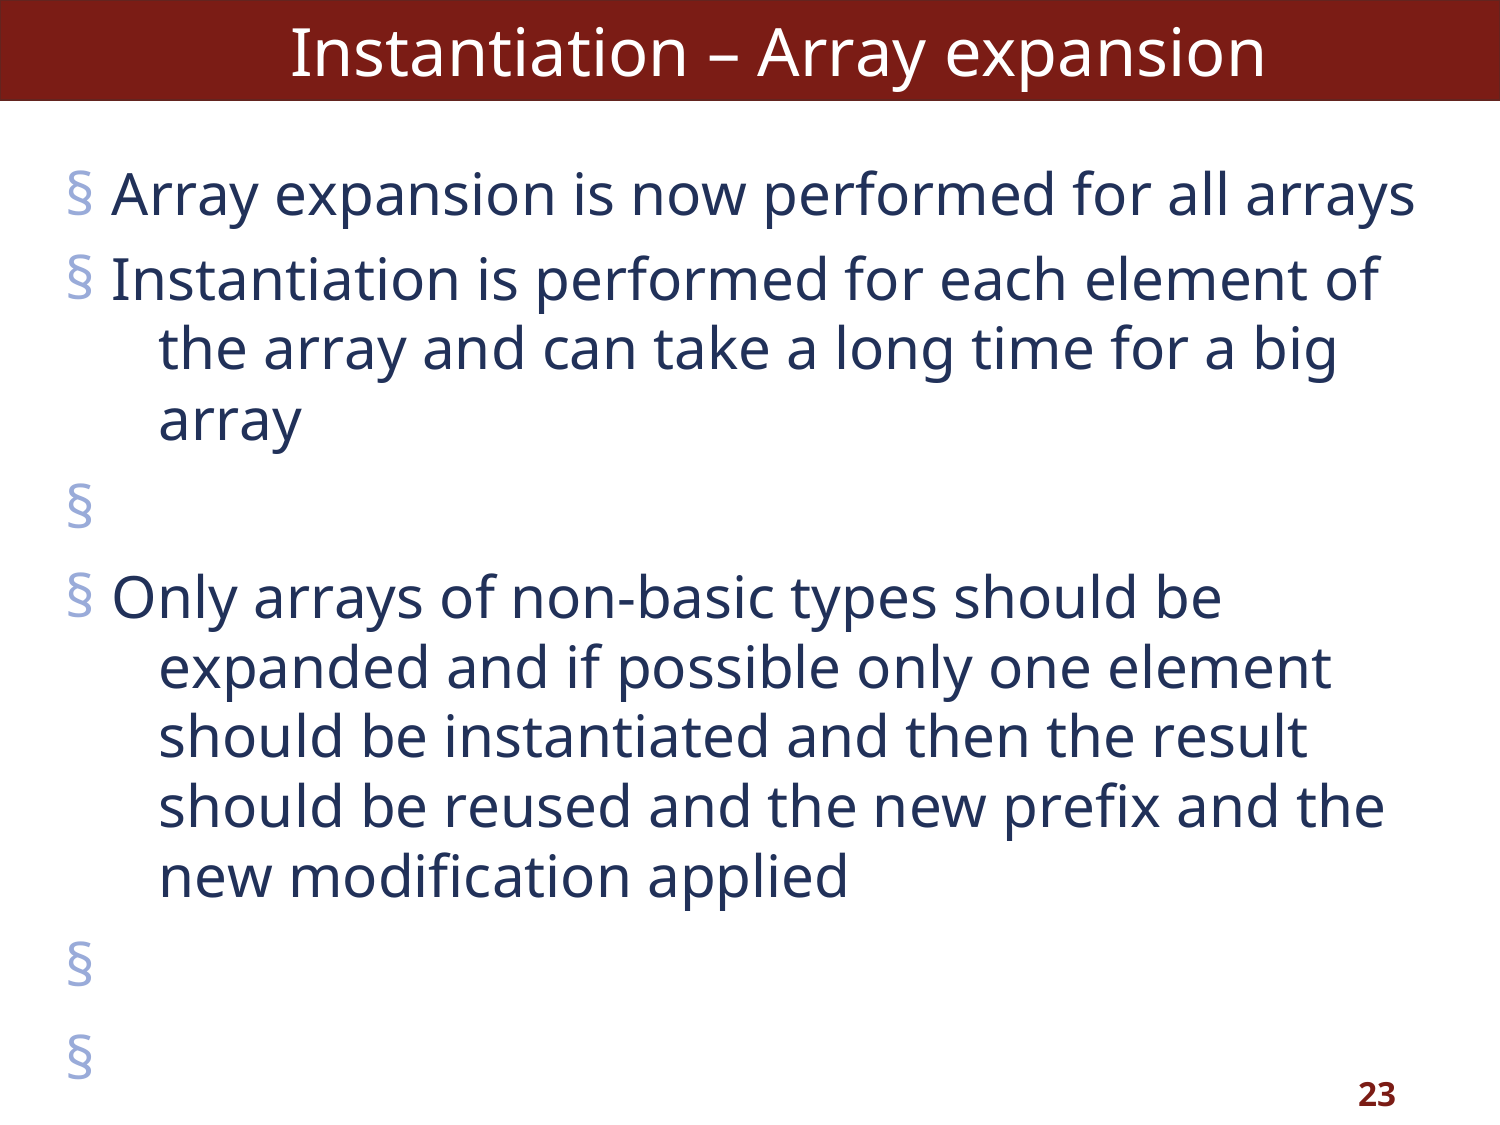

# Instantiation – Array expansion
Array expansion is now performed for all arrays
Instantiation is performed for each element of the array and can take a long time for a big array
Only arrays of non-basic types should be expanded and if possible only one element should be instantiated and then the result should be reused and the new prefix and the new modification applied